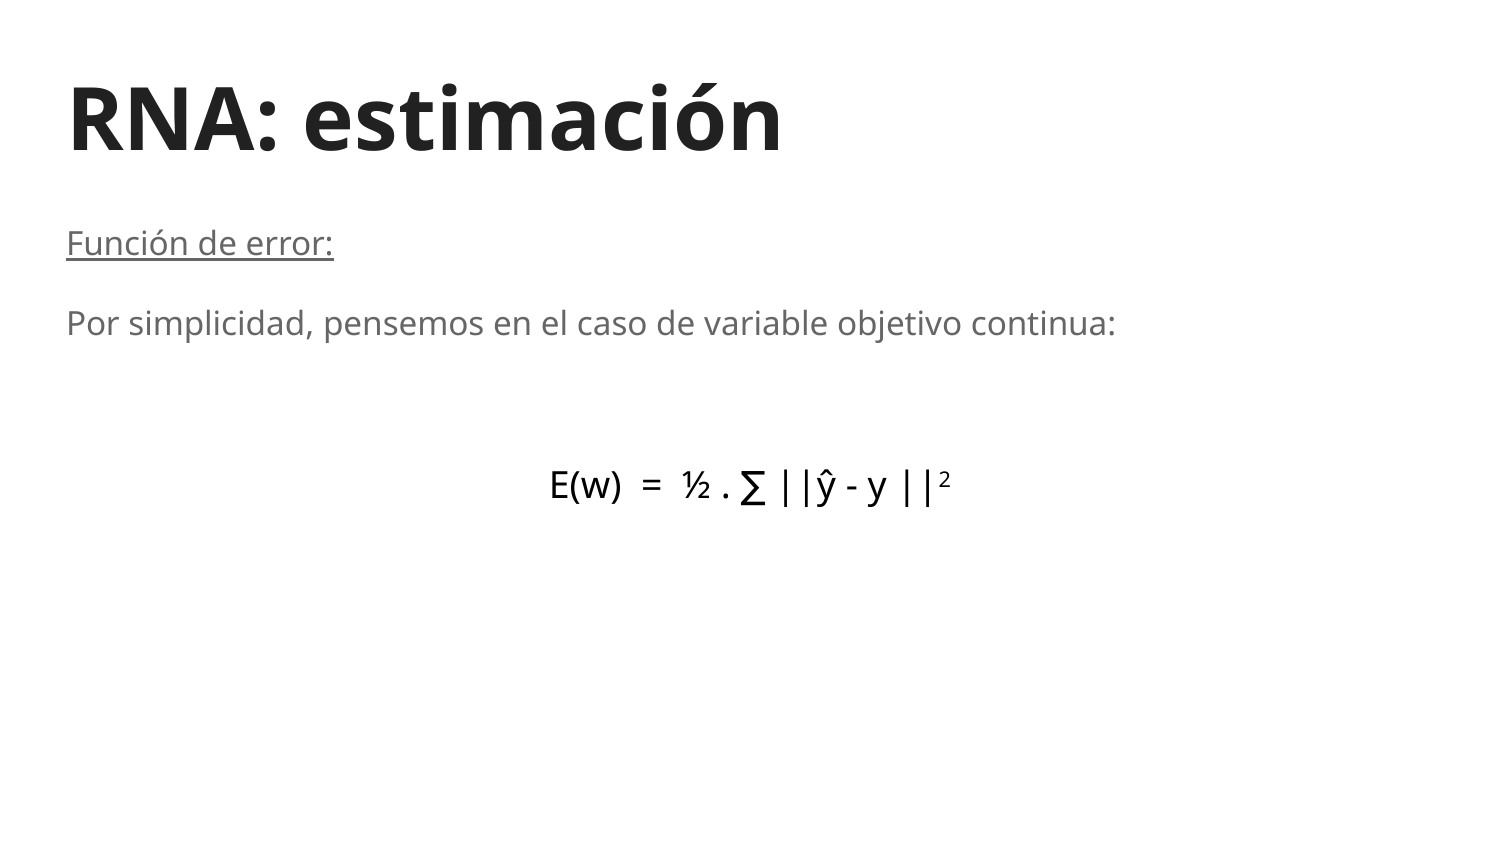

# RNA: estimación
Función de error:
Por simplicidad, pensemos en el caso de variable objetivo continua:
E(w) = ½ . ∑ ||ŷ - y ||2